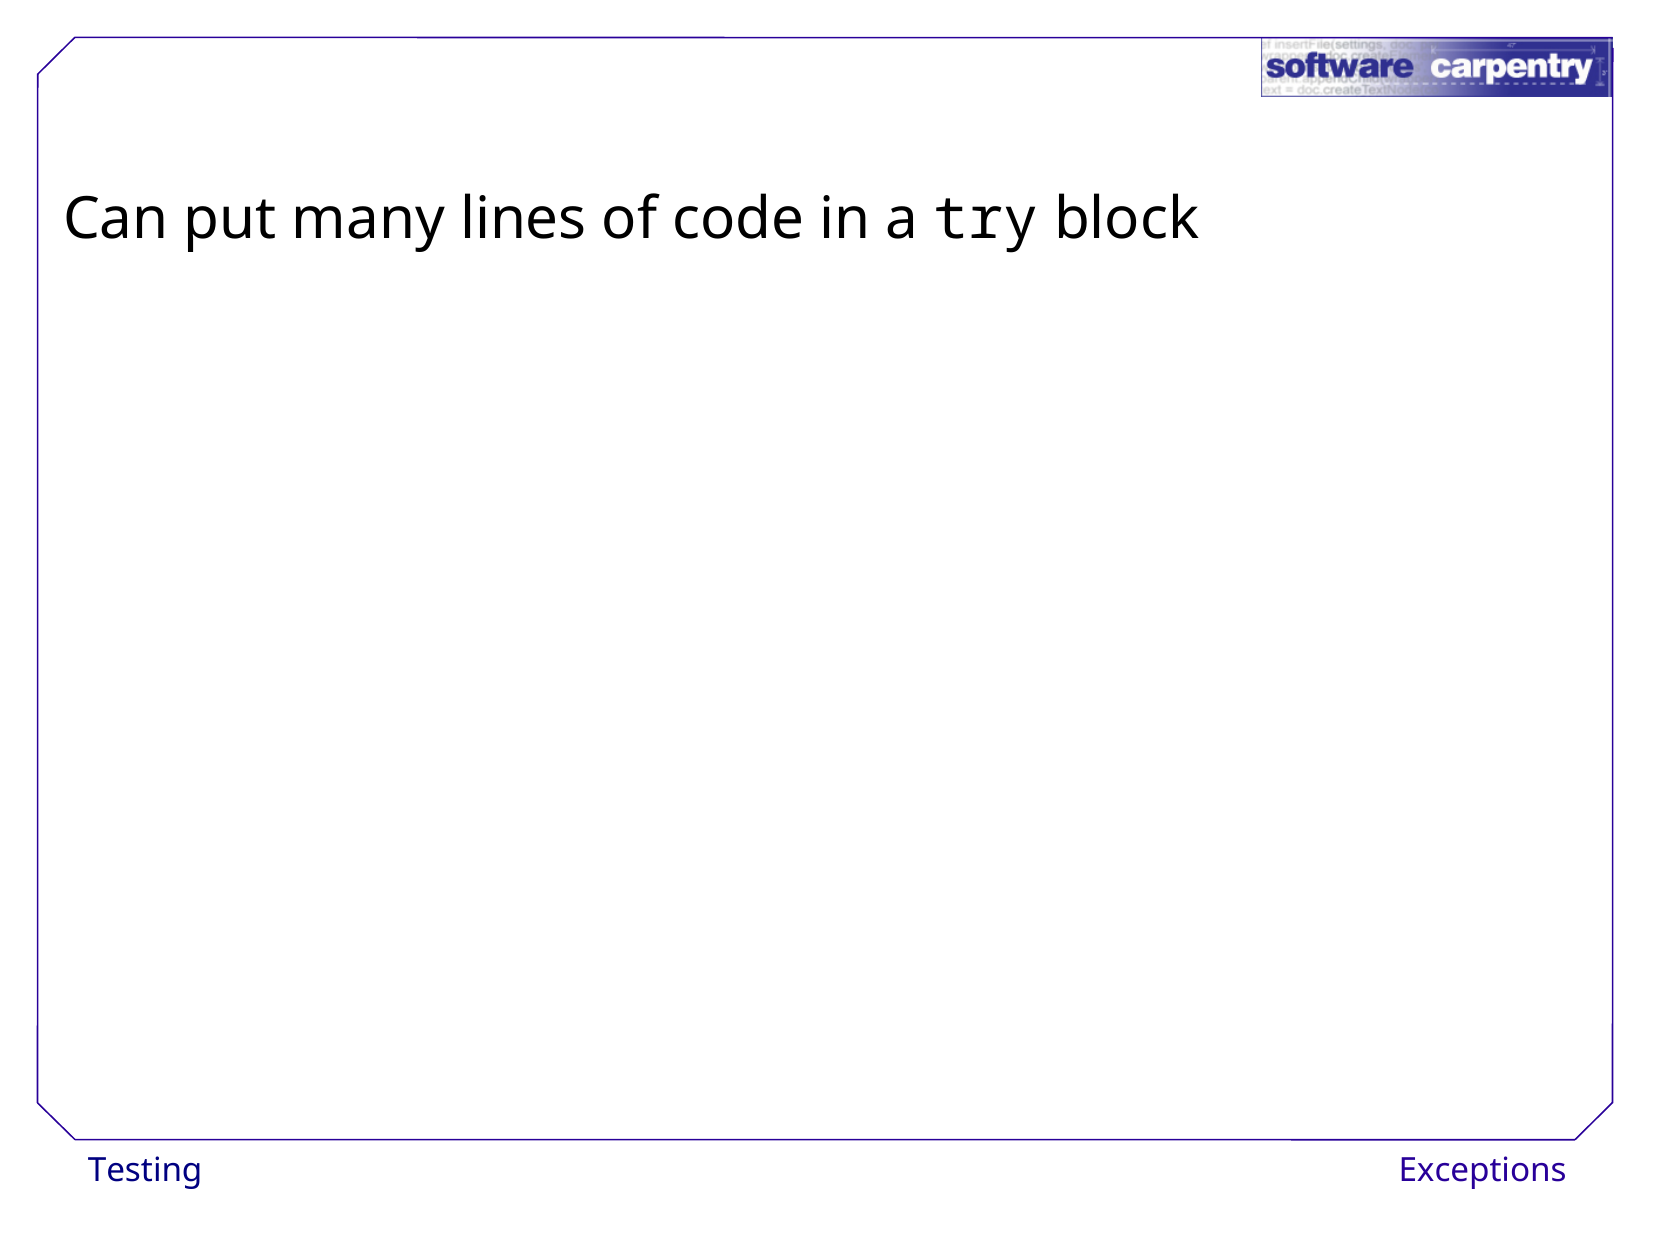

Can put many lines of code in a try block